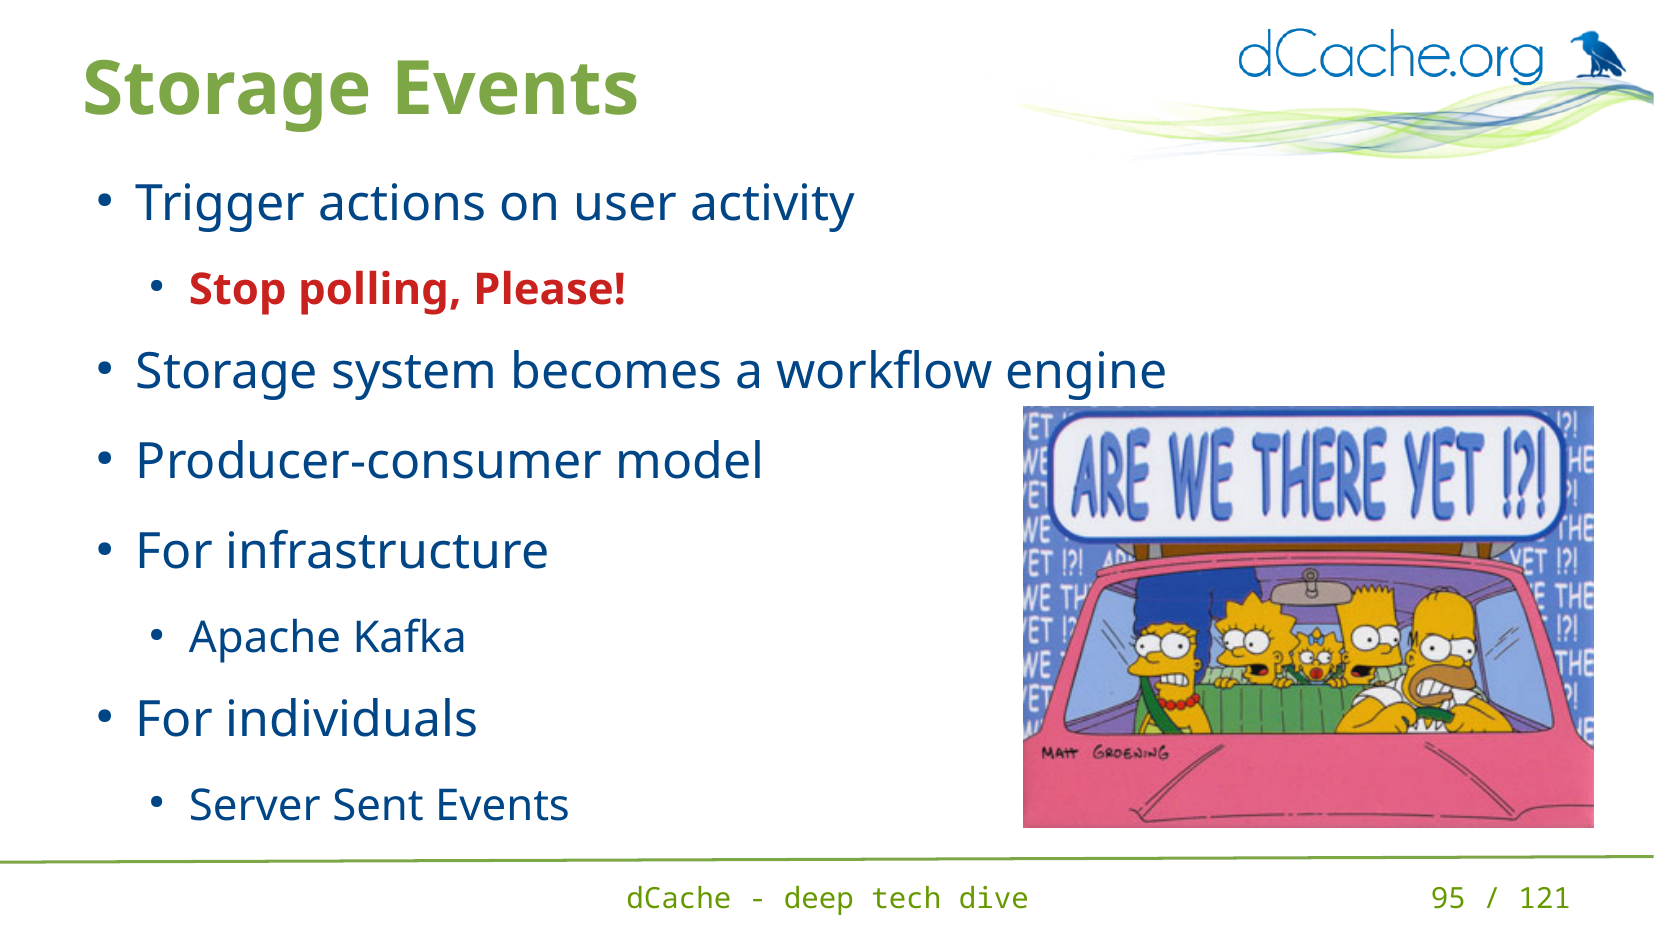

# Storage Events
Trigger actions on user activity
Stop polling, Please!
Storage system becomes a workflow engine
Producer-consumer model
For infrastructure
Apache Kafka
For individuals
Server Sent Events
dCache - deep tech dive
95